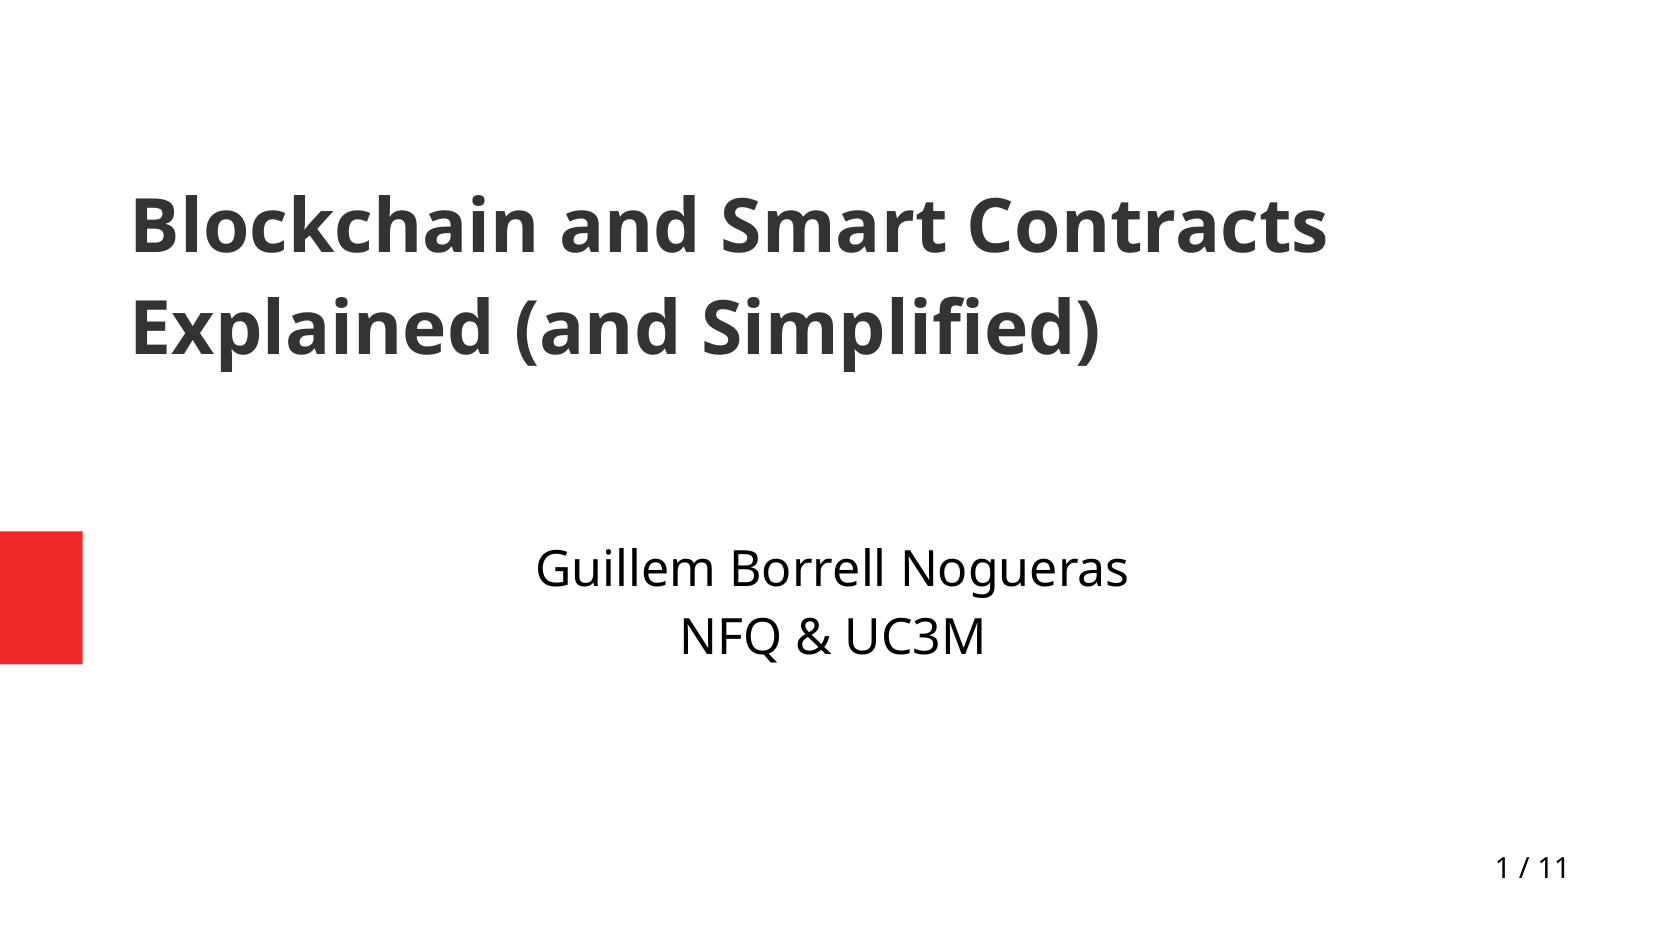

# Blockchain and Smart Contracts Explained (and Simplified)
Guillem Borrell Nogueras
NFQ & UC3M
1